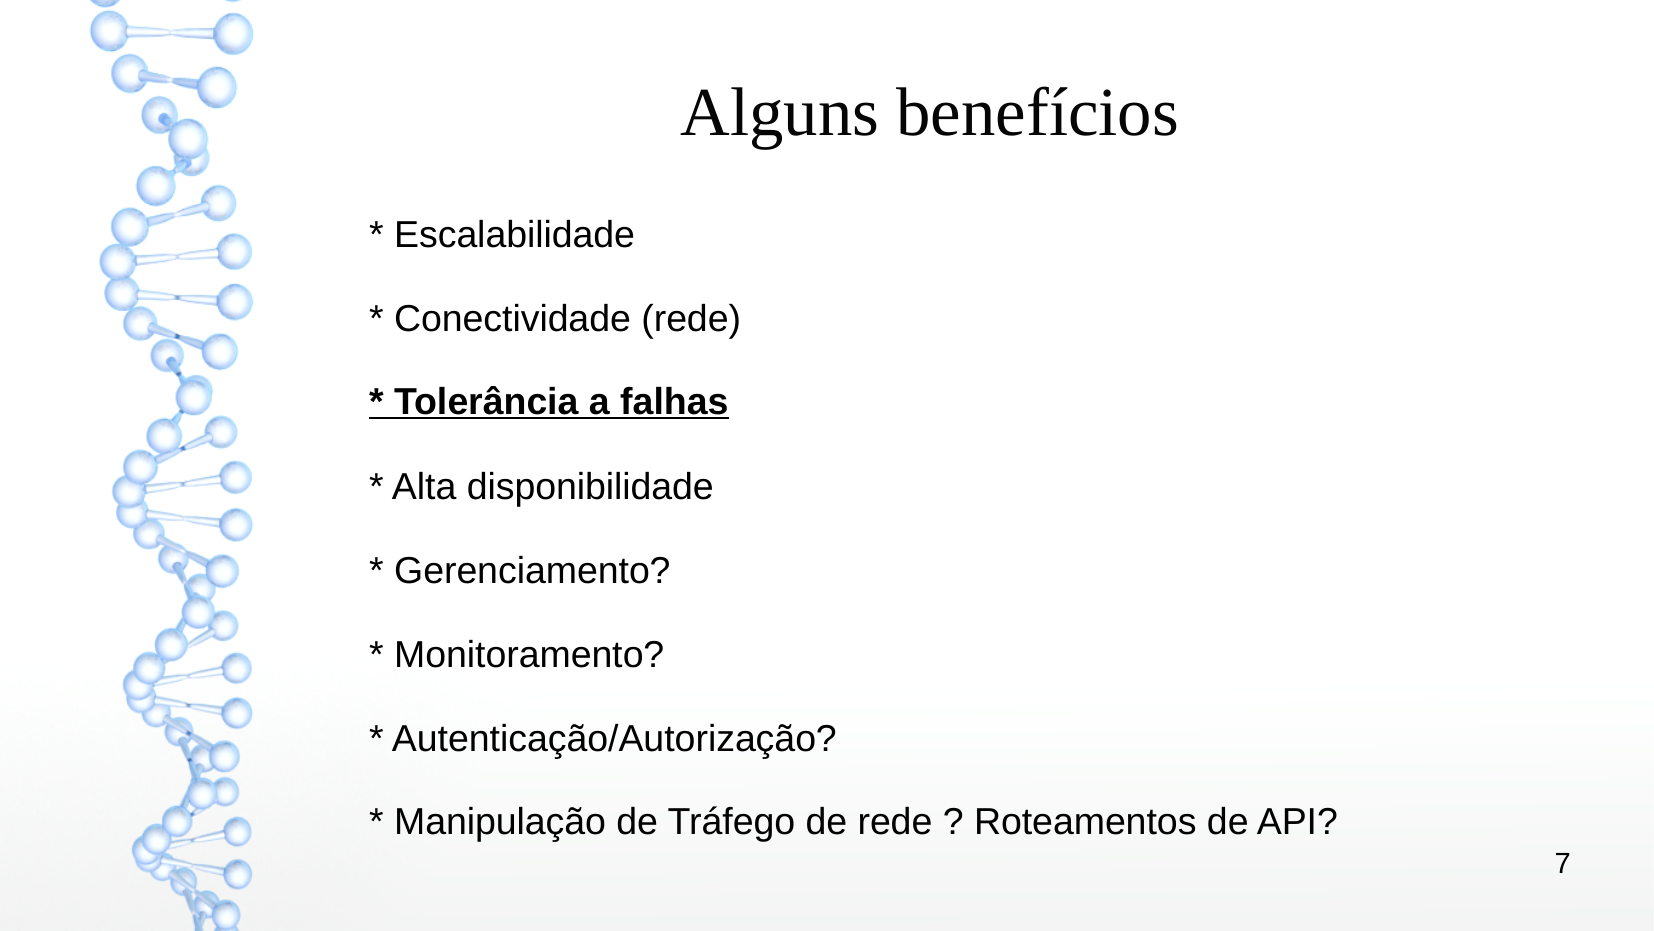

# Alguns benefícios
* Escalabilidade
* Conectividade (rede)
* Tolerância a falhas
* Alta disponibilidade
* Gerenciamento?
* Monitoramento?
* Autenticação/Autorização?
* Manipulação de Tráfego de rede ? Roteamentos de API?
7